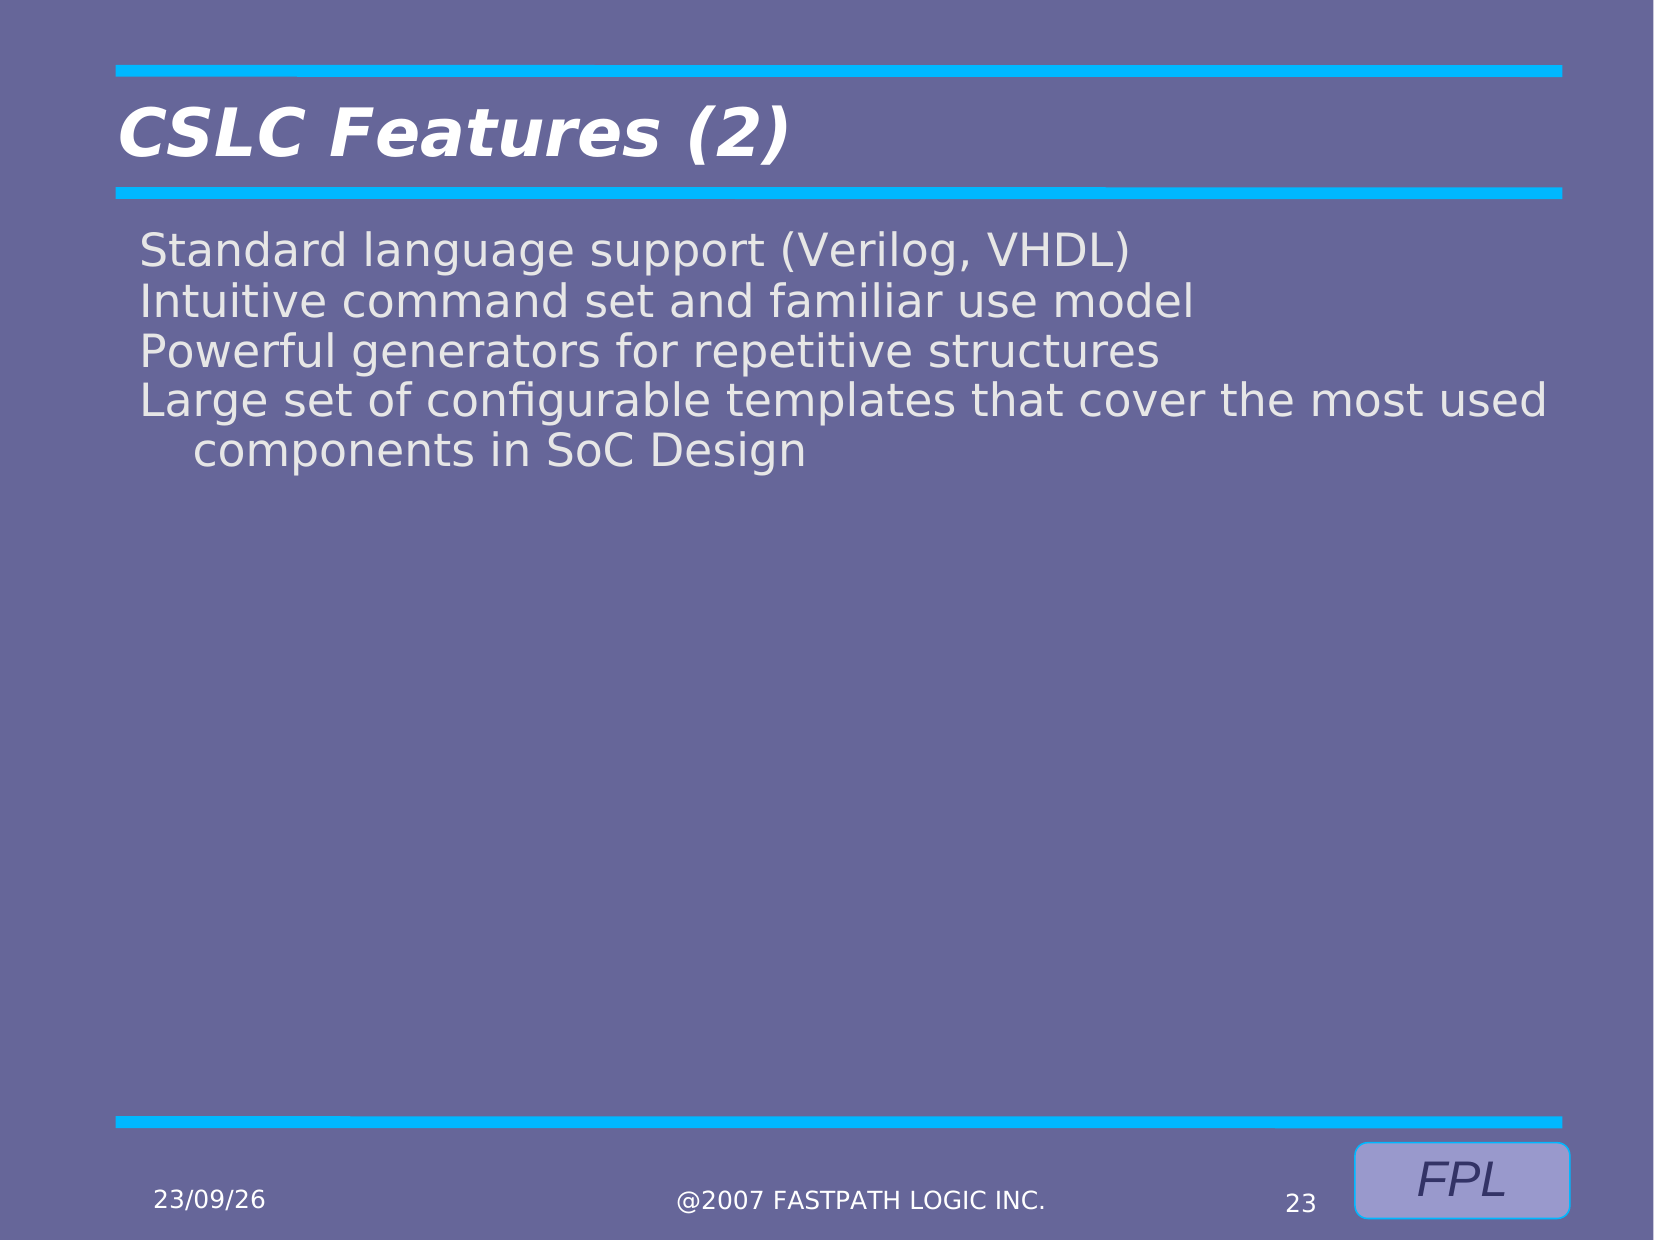

# CSLC Features (2)‏
Standard language support (Verilog, VHDL)‏
Intuitive command set and familiar use model
Powerful generators for repetitive structures
Large set of configurable templates that cover the most used components in SoC Design
23